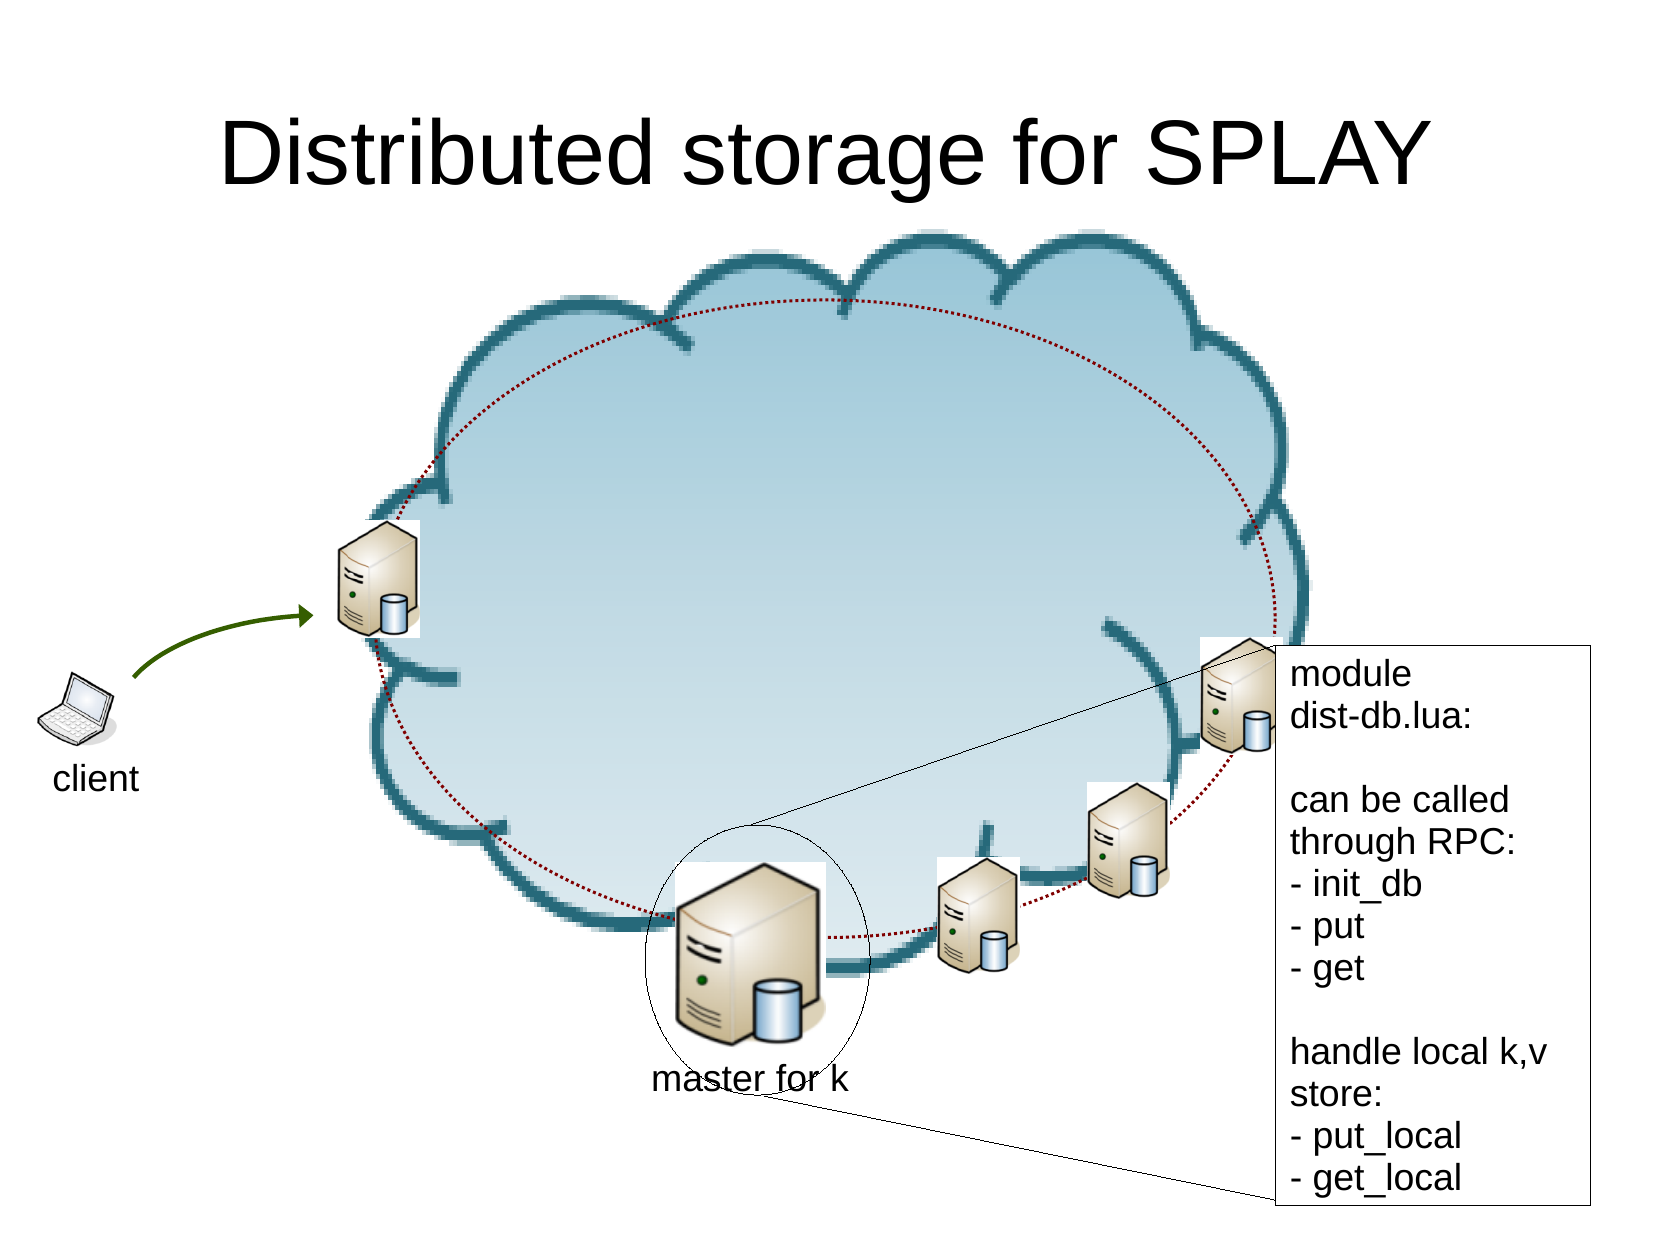

# Distributed storage for SPLAY
module
dist-db.lua:
can be called through RPC:
- init_db
- put
- get
handle local k,v store:
- put_local
- get_local
client
master for k